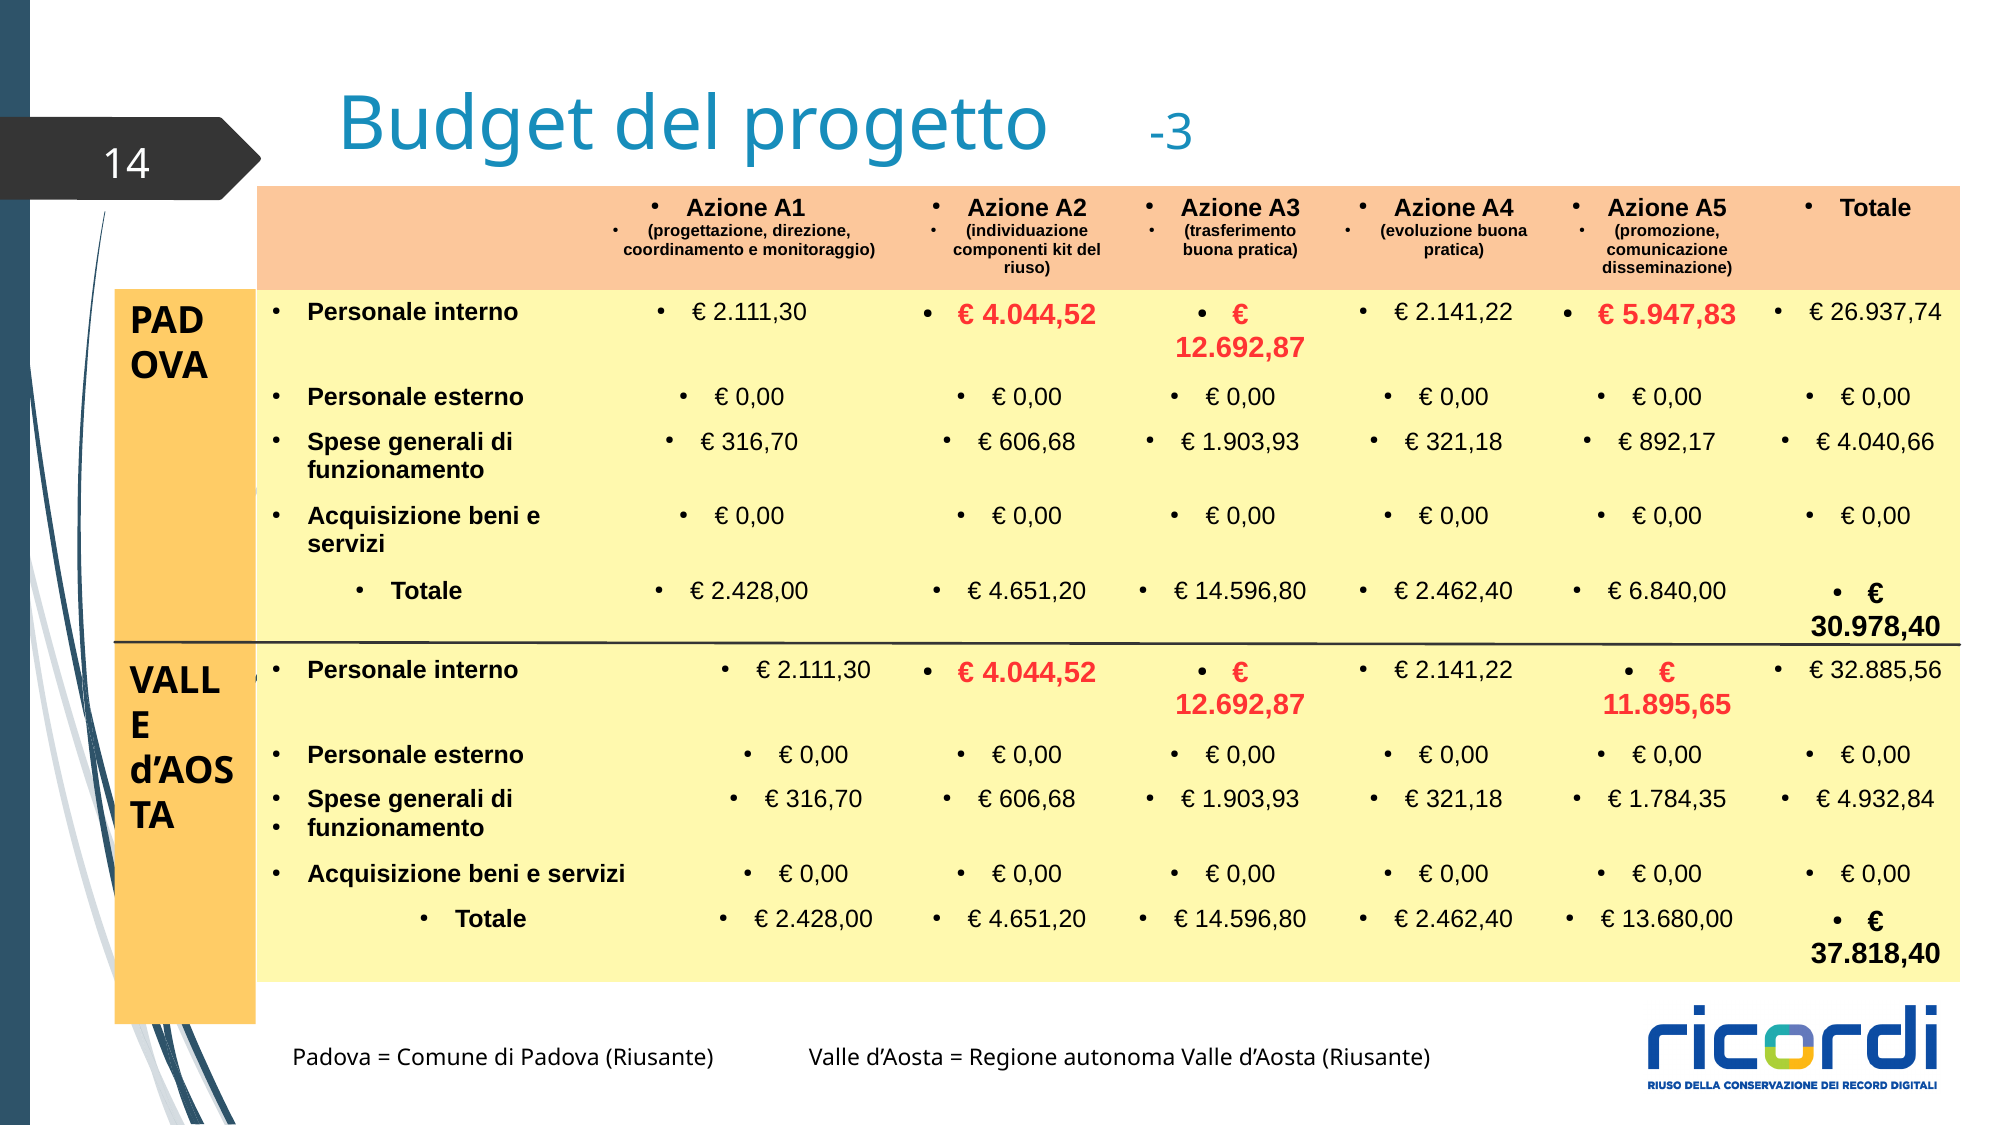

# Budget del progetto		-3
| | Azione A1 (progettazione, direzione, coordinamento e monitoraggio) | Azione A2 (individuazione componenti kit del riuso) | Azione A3 (trasferimento buona pratica) | Azione A4 (evoluzione buona pratica) | Azione A5 (promozione, comunicazione disseminazione) | Totale |
| --- | --- | --- | --- | --- | --- | --- |
| Personale interno | € 2.111,30 | € 4.044,52 | € 12.692,87 | € 2.141,22 | € 5.947,83 | € 26.937,74 |
| Personale esterno | € 0,00 | € 0,00 | € 0,00 | € 0,00 | € 0,00 | € 0,00 |
| Spese generali di funzionamento | € 316,70 | € 606,68 | € 1.903,93 | € 321,18 | € 892,17 | € 4.040,66 |
| Acquisizione beni e servizi | € 0,00 | € 0,00 | € 0,00 | € 0,00 | € 0,00 | € 0,00 |
| Totale | € 2.428,00 | € 4.651,20 | € 14.596,80 | € 2.462,40 | € 6.840,00 | € 30.978,40 |
PAD
OVA
VALLE
d’AOSTA
| Personale interno | € 2.111,30 | € 4.044,52 | € 12.692,87 | € 2.141,22 | € 11.895,65 | € 32.885,56 |
| --- | --- | --- | --- | --- | --- | --- |
| Personale esterno | € 0,00 | € 0,00 | € 0,00 | € 0,00 | € 0,00 | € 0,00 |
| Spese generali di funzionamento | € 316,70 | € 606,68 | € 1.903,93 | € 321,18 | € 1.784,35 | € 4.932,84 |
| Acquisizione beni e servizi | € 0,00 | € 0,00 | € 0,00 | € 0,00 | € 0,00 | € 0,00 |
| Totale | € 2.428,00 | € 4.651,20 | € 14.596,80 | € 2.462,40 | € 13.680,00 | € 37.818,40 |
Padova = Comune di Padova (Riusante)		Valle d’Aosta = Regione autonoma Valle d’Aosta (Riusante)